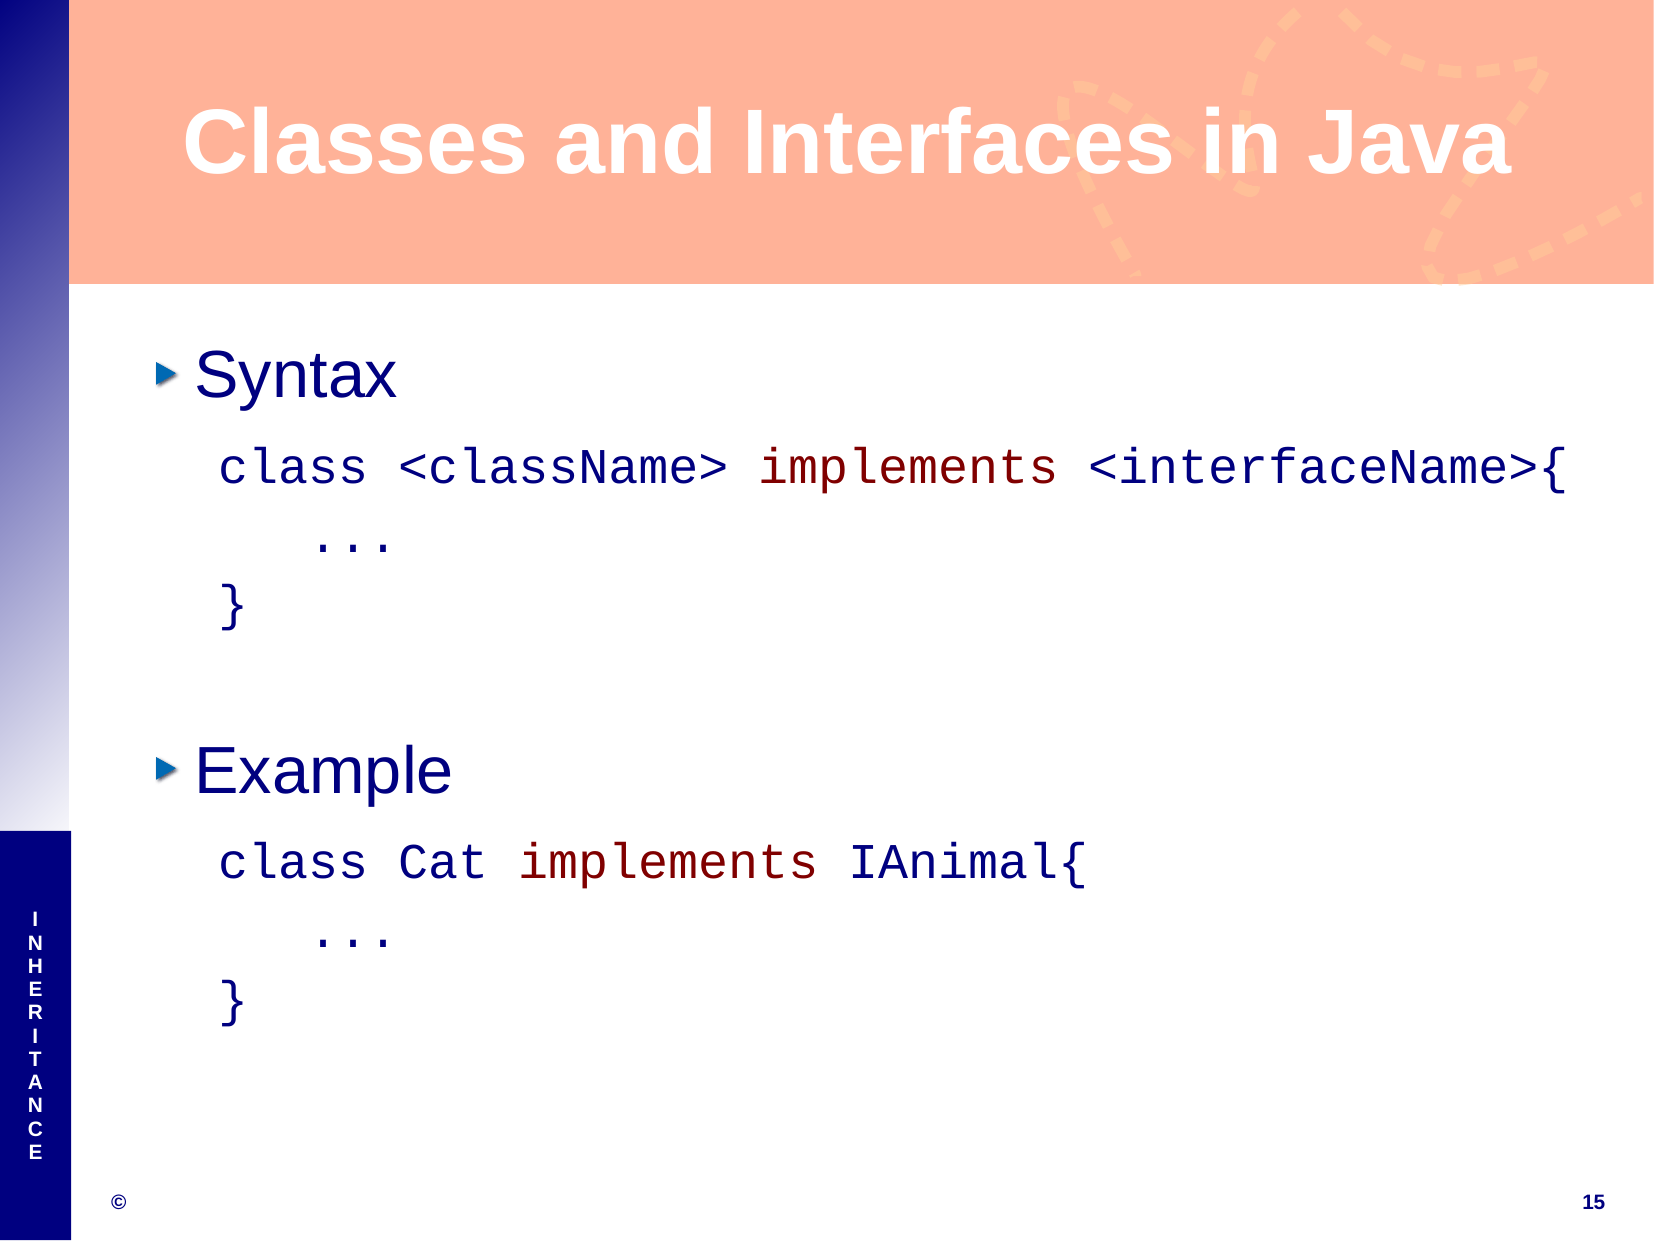

# Classes and Interfaces in Java
Syntax
class <className> implements <interfaceName>{
 ...
}
Example
class Cat implements IAnimal{
 ...
}
I
N
H
E
R
 I
T
A
N
C
E